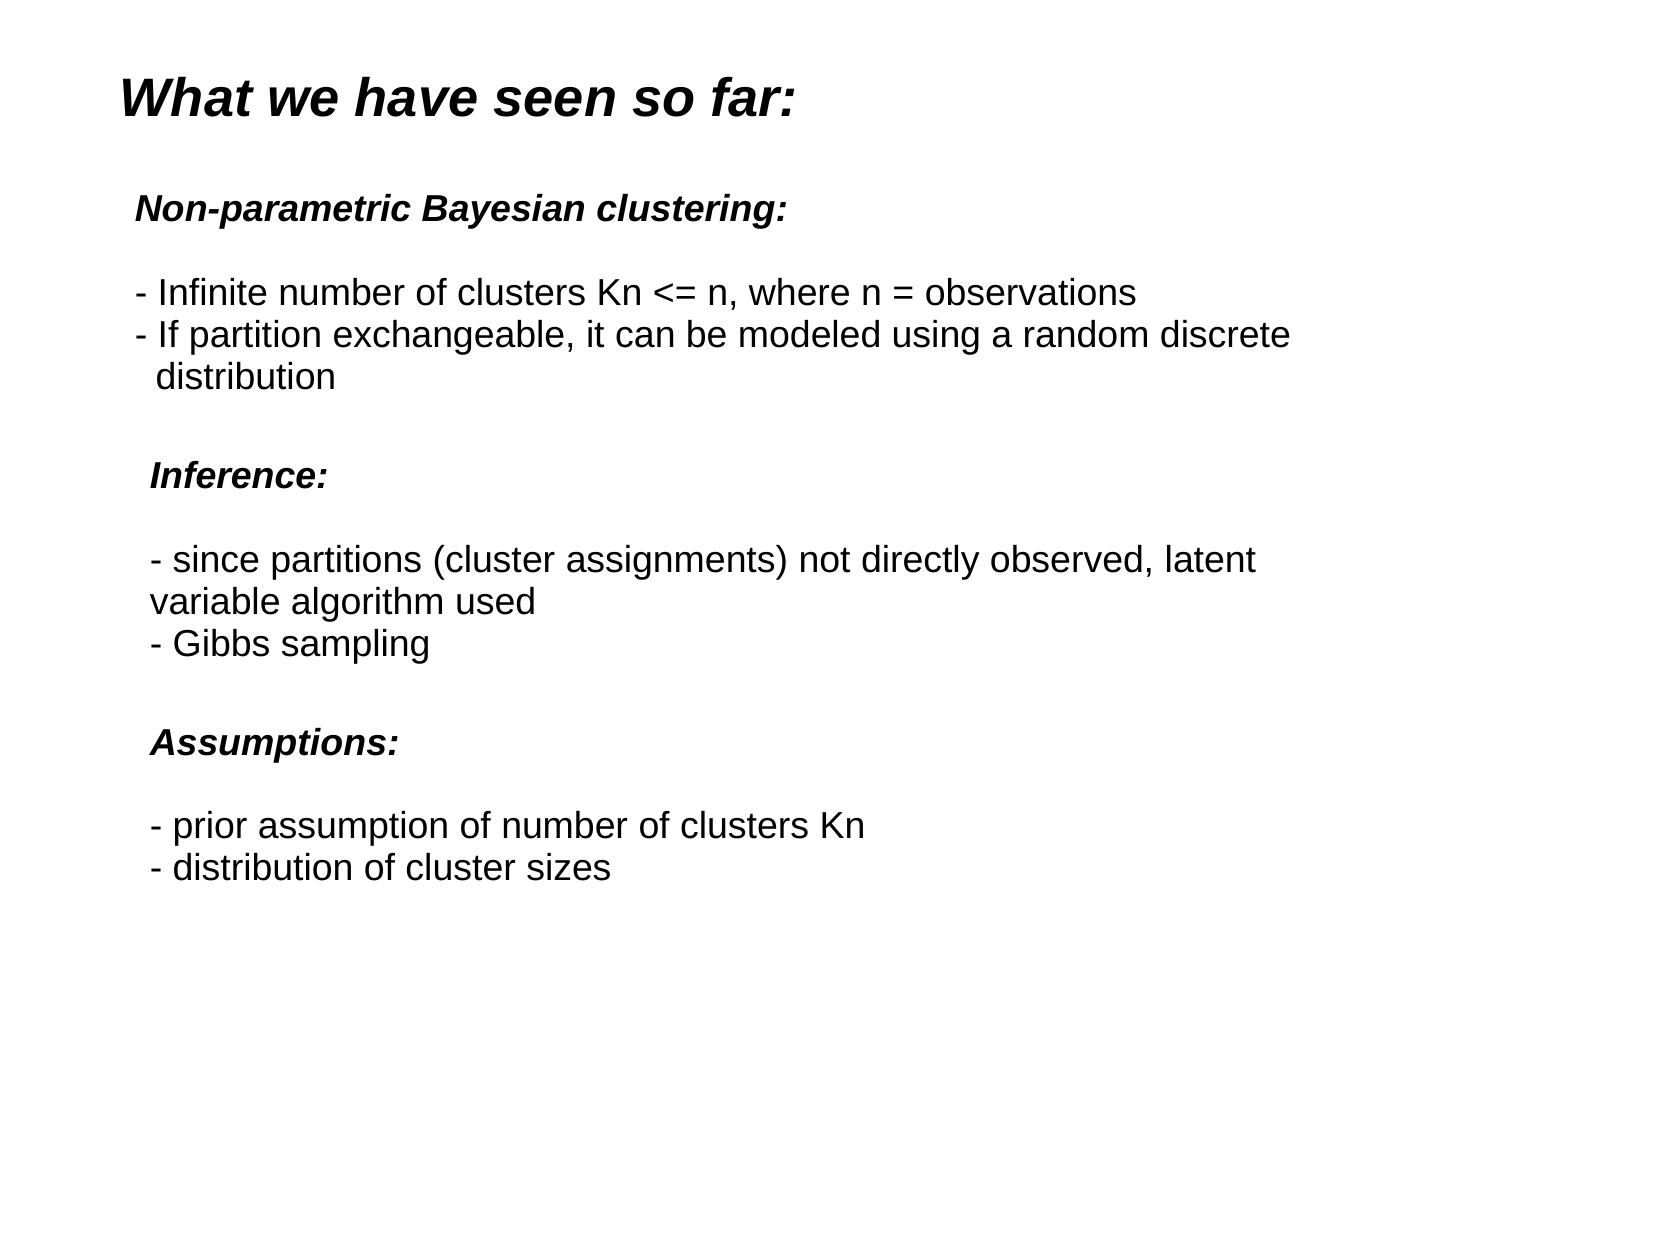

What we have seen so far:
Non-parametric Bayesian clustering:
- Infinite number of clusters Kn <= n, where n = observations
- If partition exchangeable, it can be modeled using a random discrete distribution
Inference:
- since partitions (cluster assignments) not directly observed, latent variable algorithm used
- Gibbs sampling
Assumptions:
- prior assumption of number of clusters Kn
- distribution of cluster sizes